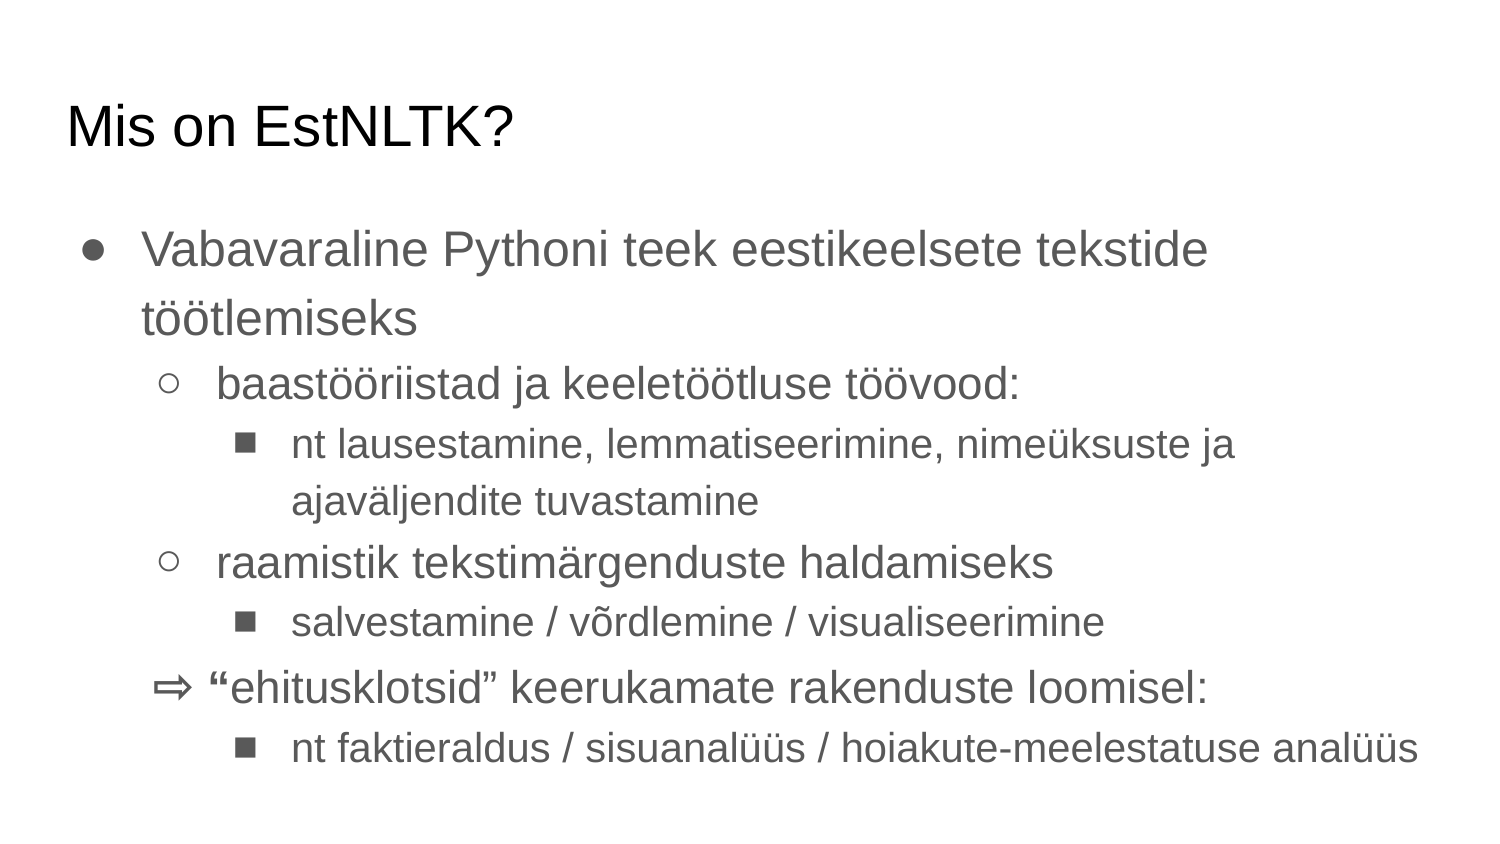

# Mis on EstNLTK?
Vabavaraline Pythoni teek eestikeelsete tekstide töötlemiseks
baastööriistad ja keeletöötluse töövood:
nt lausestamine, lemmatiseerimine, nimeüksuste ja ajaväljendite tuvastamine
raamistik tekstimärgenduste haldamiseks
salvestamine / võrdlemine / visualiseerimine
 ⇨ “ehitusklotsid” keerukamate rakenduste loomisel:
nt faktieraldus / sisuanalüüs / hoiakute-meelestatuse analüüs